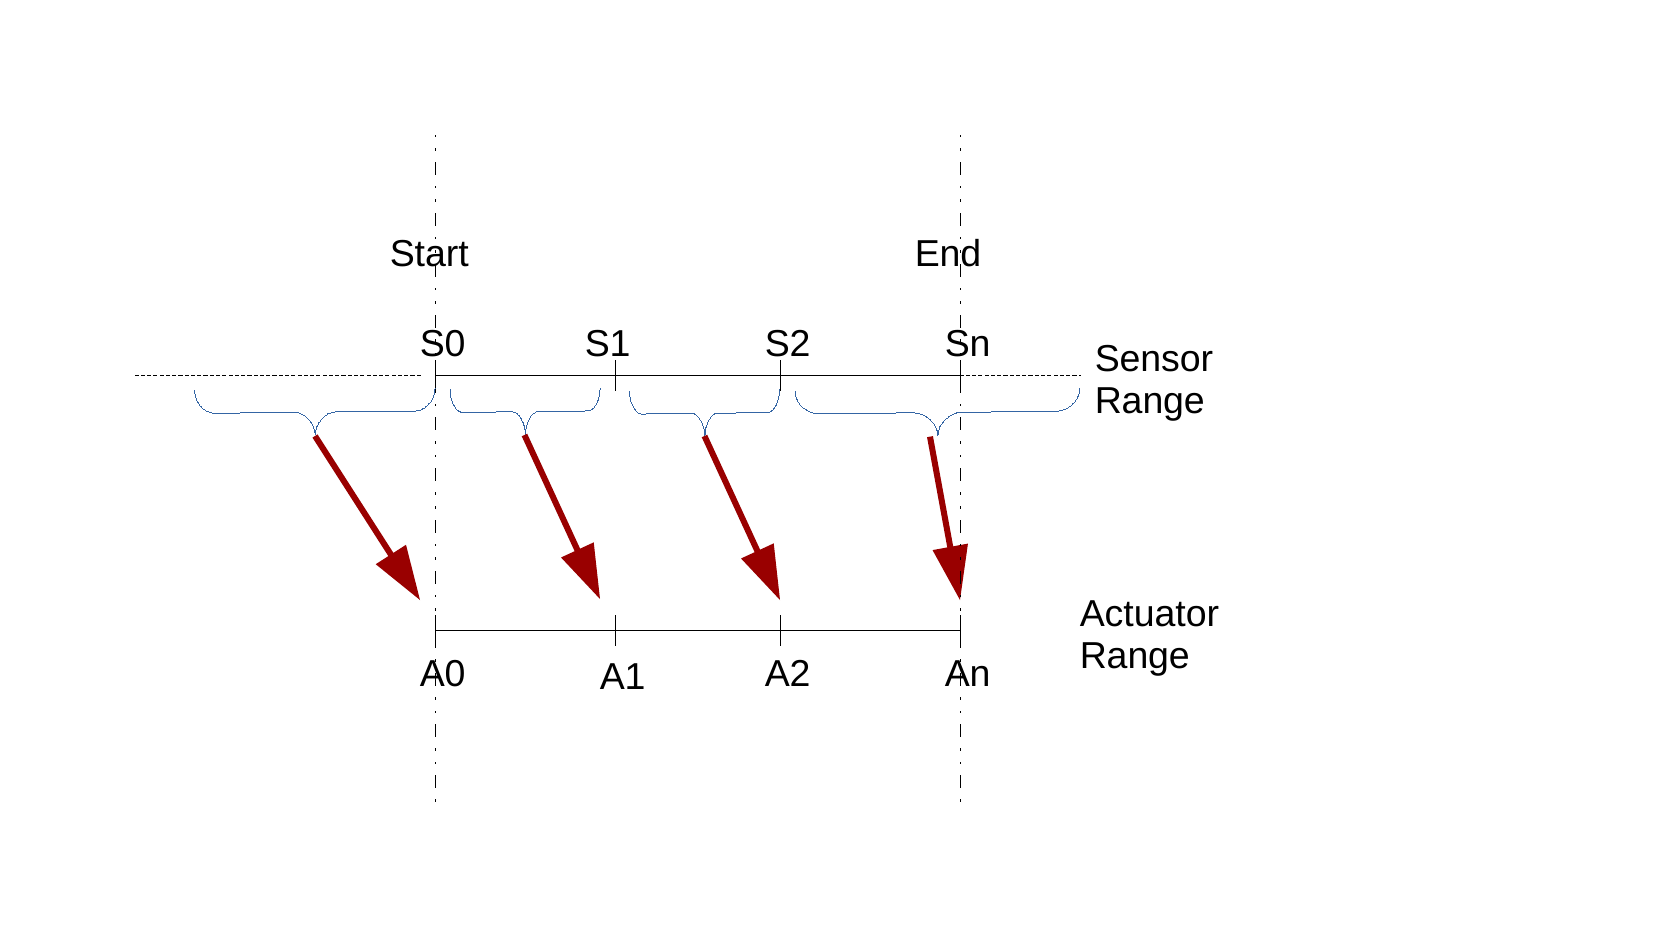

Start
End
S0
S1
S2
Sn
Sensor Range
Actuator Range
A0
A2
An
A1